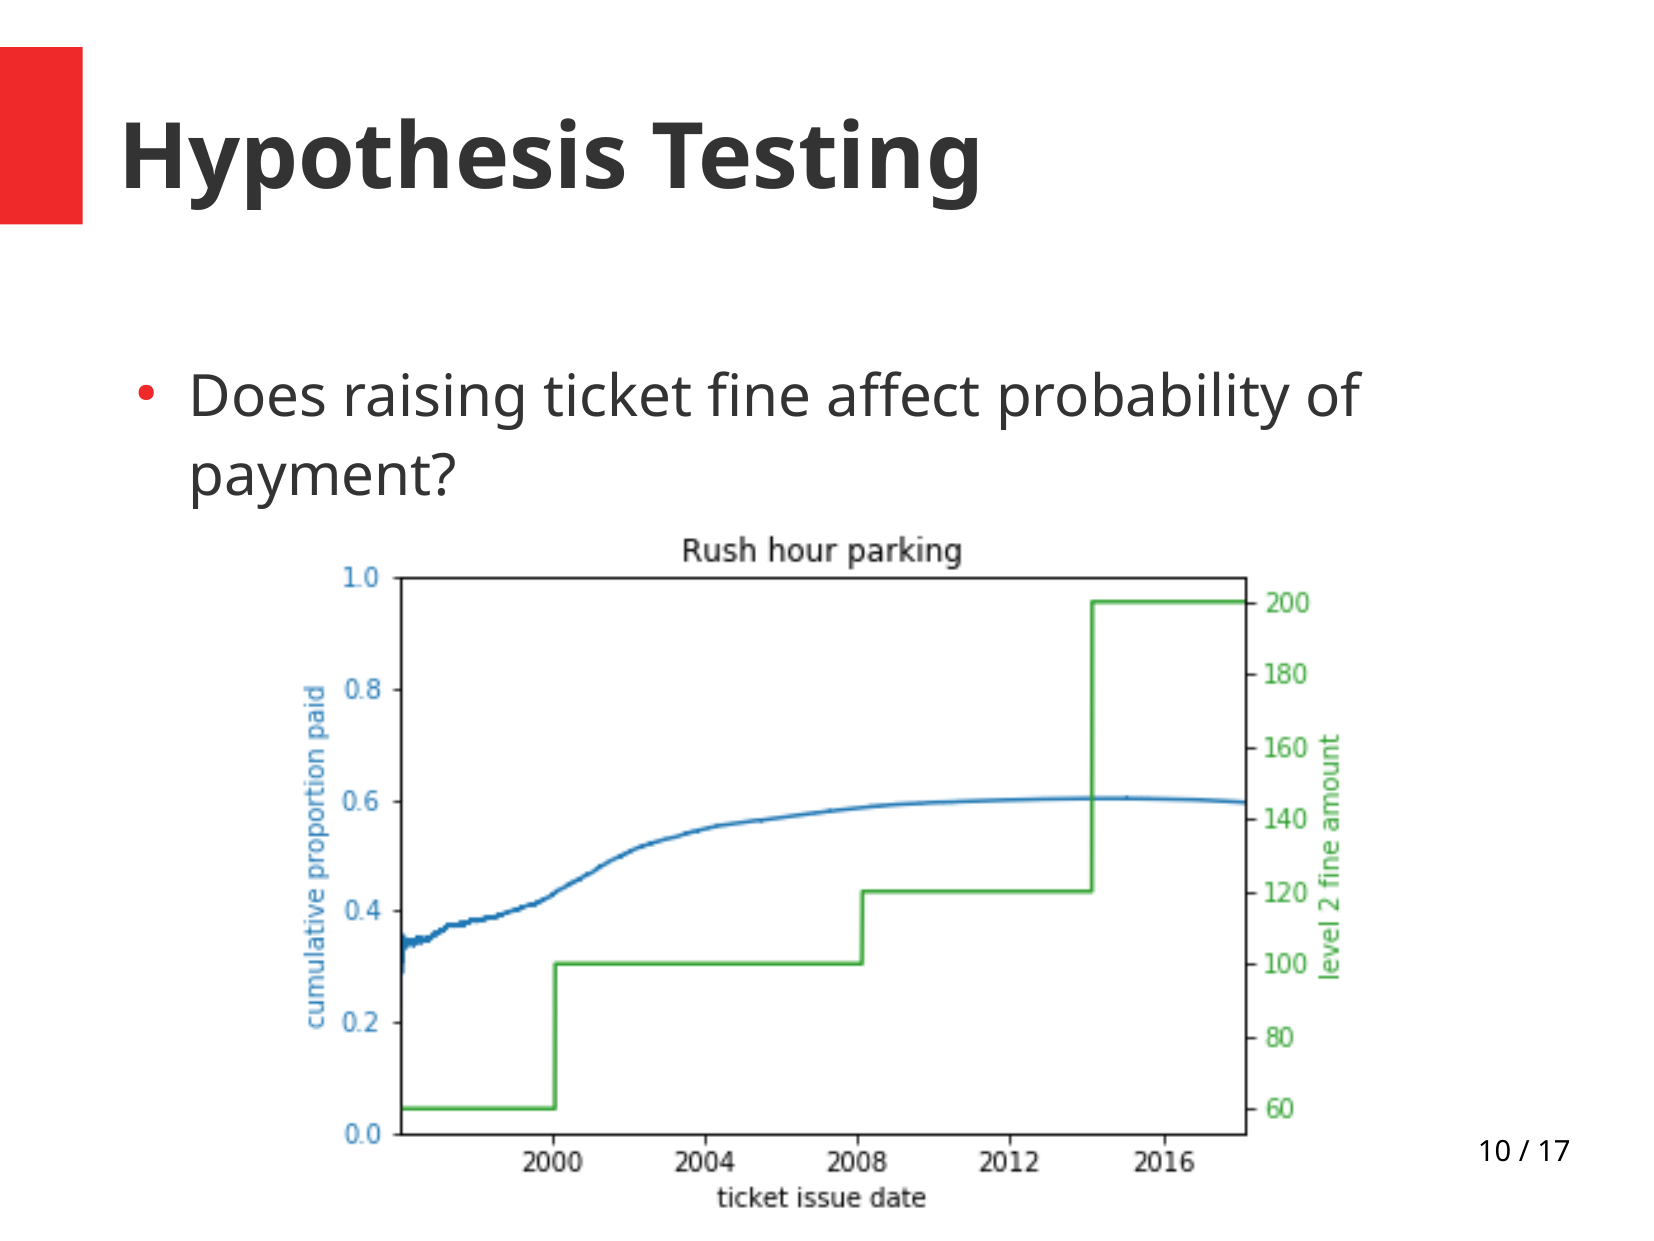

# Hypothesis Testing
Does raising ticket fine affect probability of payment?
10